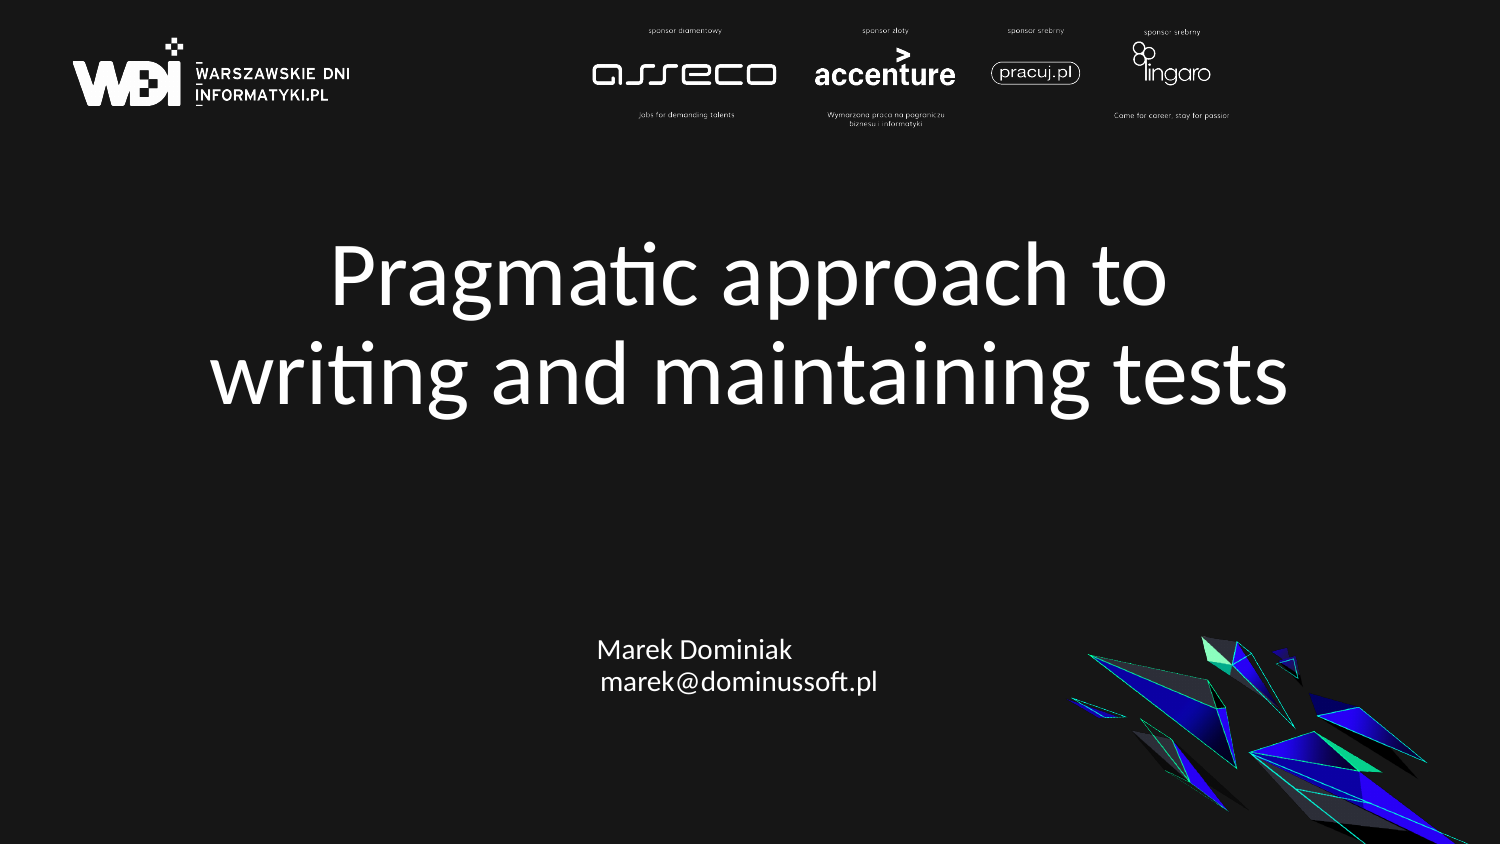

# Pragmatic approach to writing and maintaining tests
Marek Dominiak
marek@dominussoft.pl